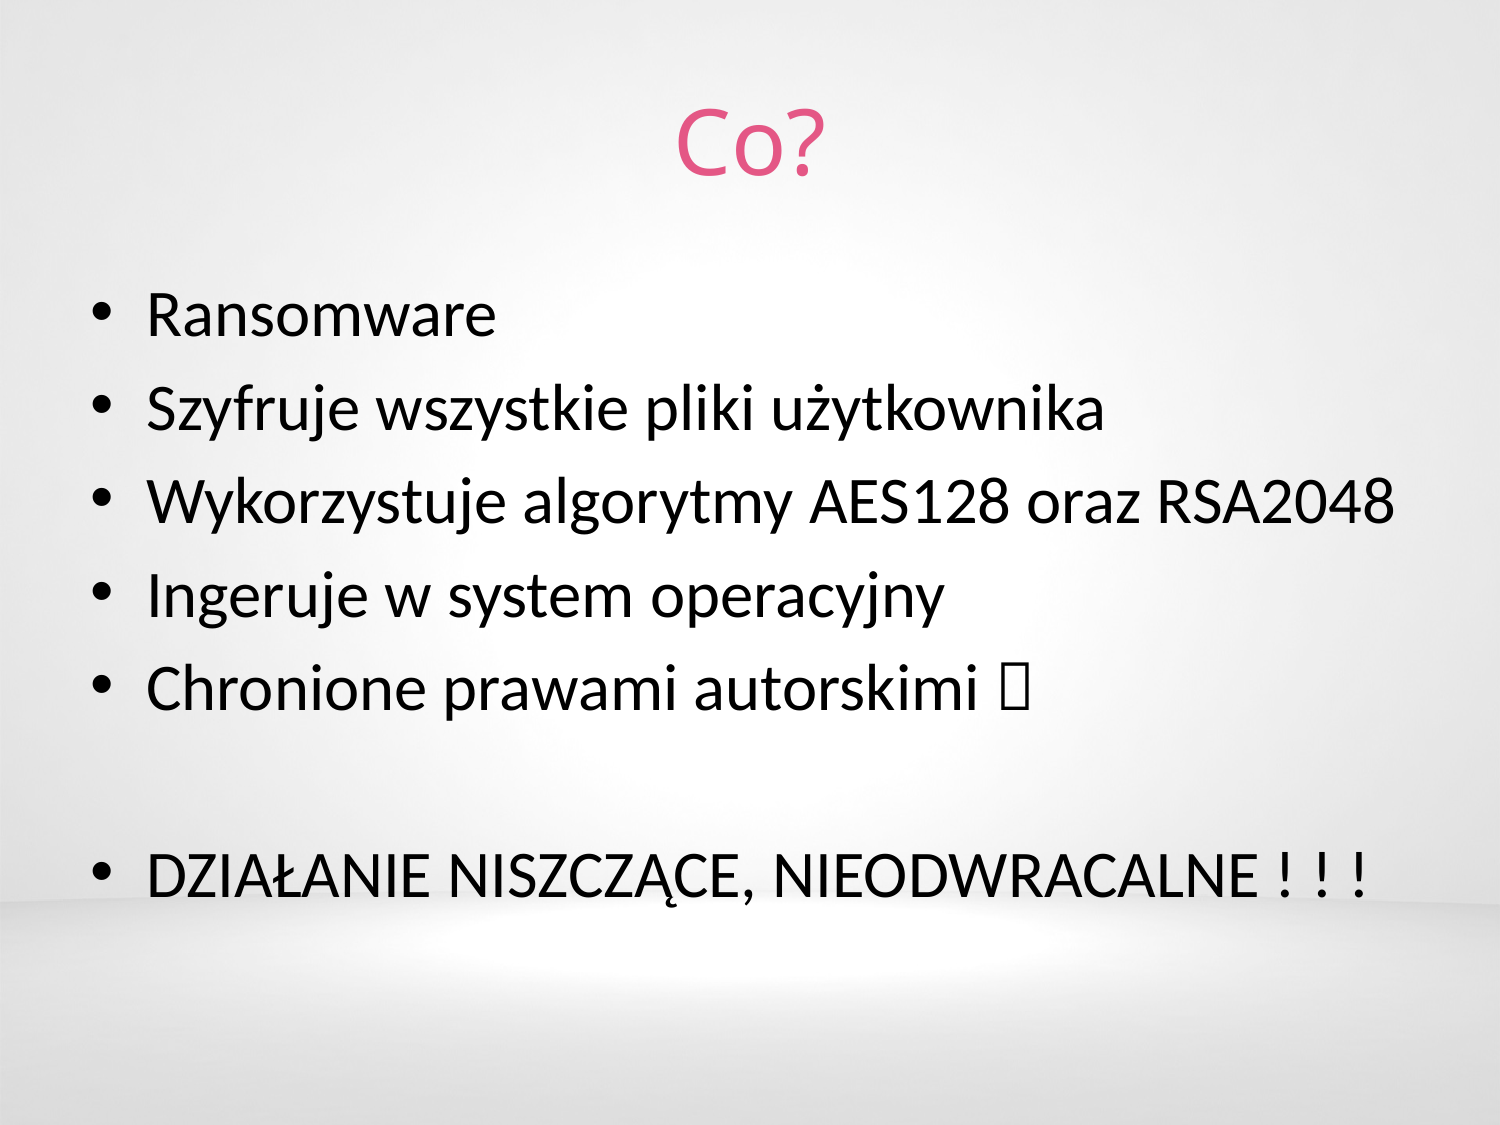

# Co?
Ransomware
Szyfruje wszystkie pliki użytkownika
Wykorzystuje algorytmy AES128 oraz RSA2048
Ingeruje w system operacyjny
Chronione prawami autorskimi 
DZIAŁANIE NISZCZĄCE, NIEODWRACALNE ! ! !